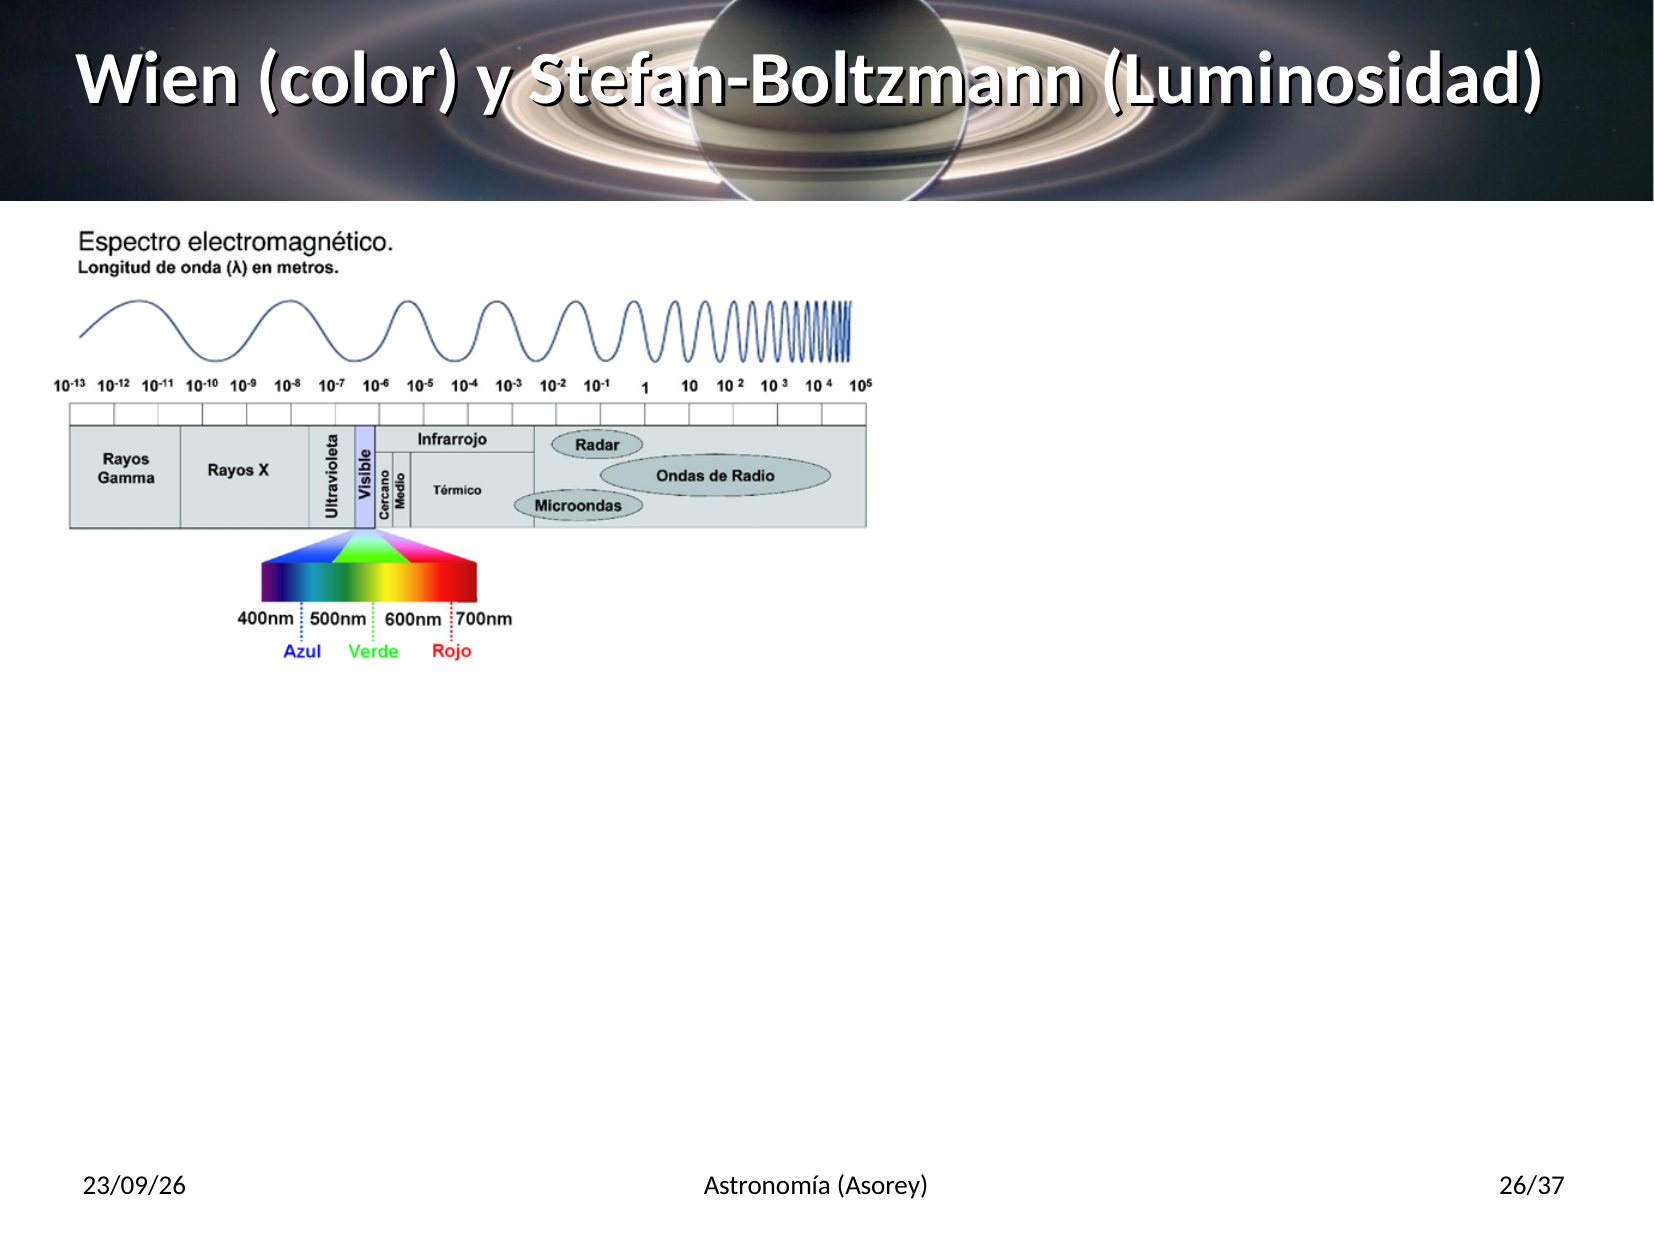

# Wien (color) y Stefan-Boltzmann (Luminosidad)
Astronomía (Asorey)
26